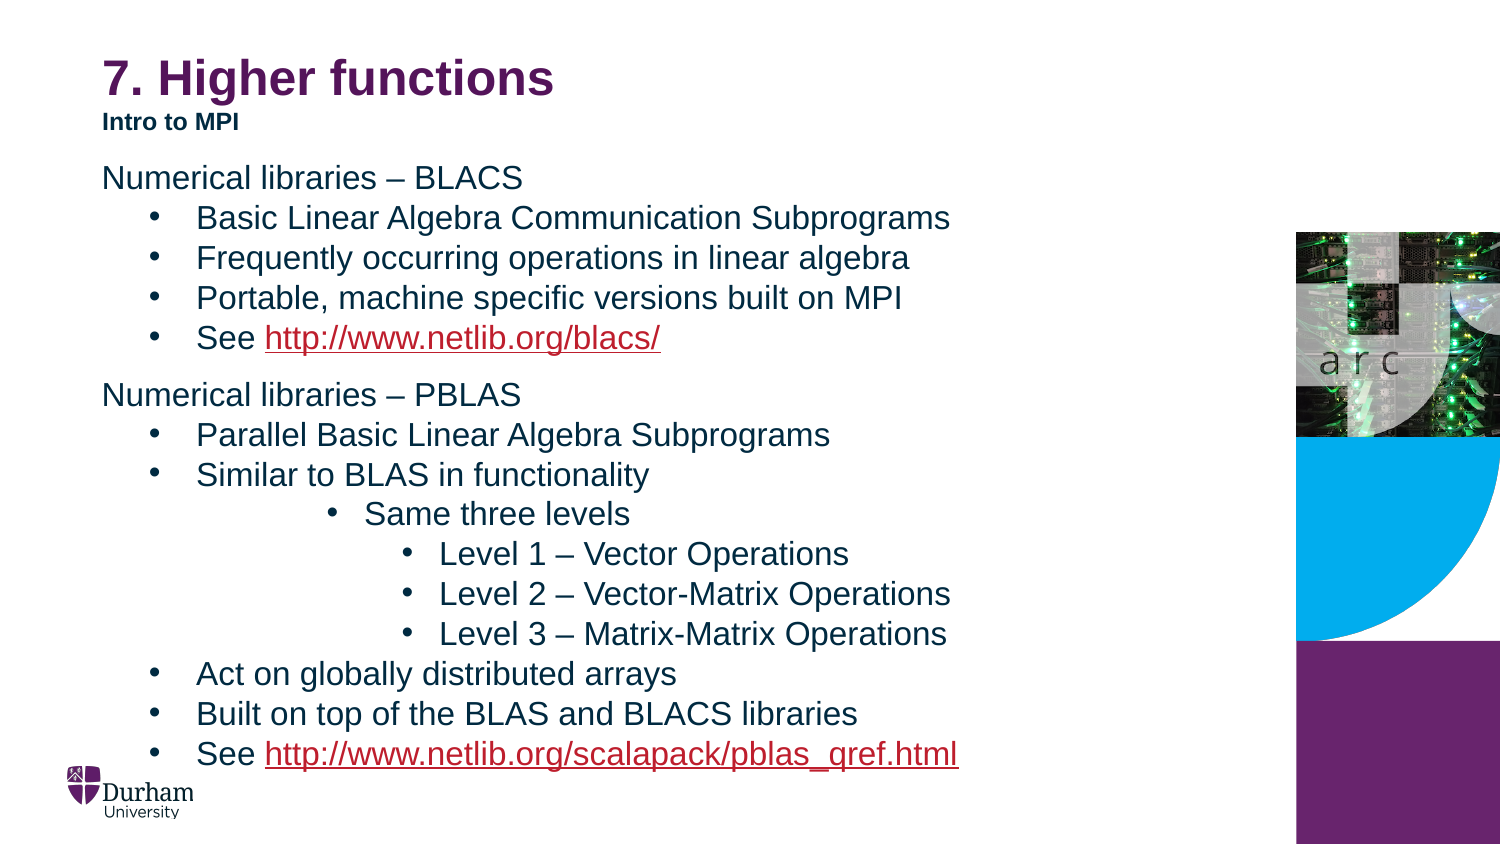

# 7. Higher functions Intro to MPI
Numerical libraries – BLACS
Basic Linear Algebra Communication Subprograms
Frequently occurring operations in linear algebra
Portable, machine specific versions built on MPI
See http://www.netlib.org/blacs/
Numerical libraries – PBLAS
Parallel Basic Linear Algebra Subprograms
Similar to BLAS in functionality
Same three levels
Level 1 – Vector Operations
Level 2 – Vector-Matrix Operations
Level 3 – Matrix-Matrix Operations
Act on globally distributed arrays
Built on top of the BLAS and BLACS libraries
See http://www.netlib.org/scalapack/pblas_qref.html